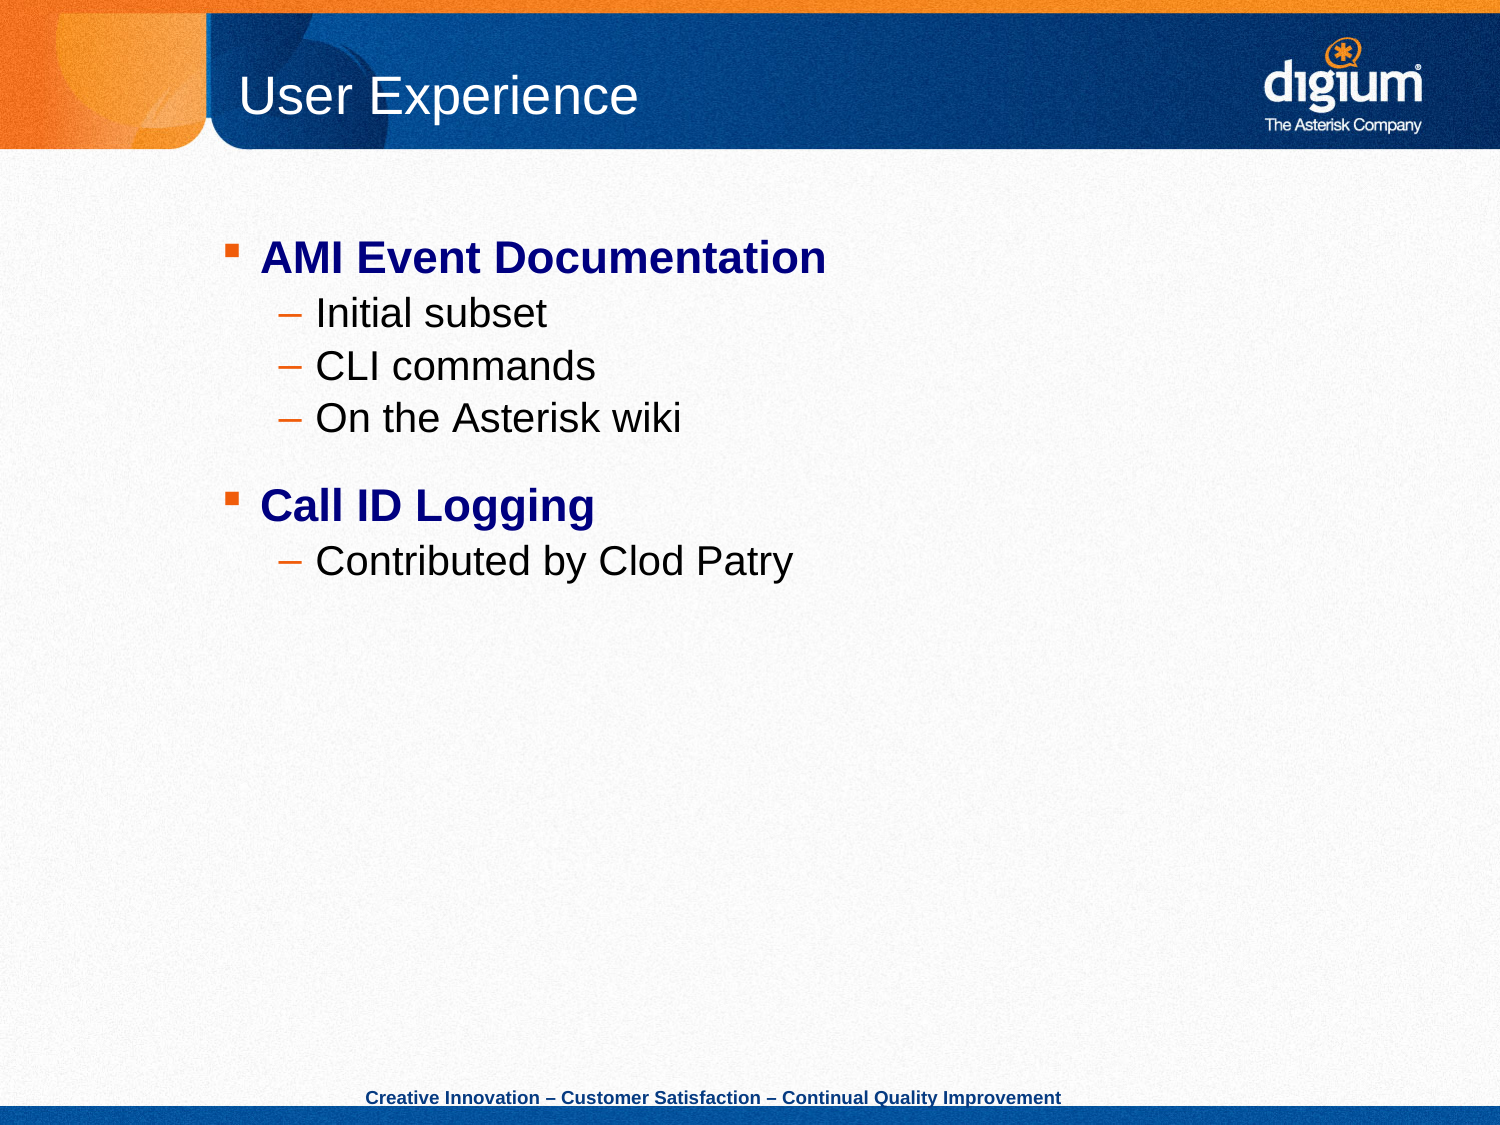

# User Experience
AMI Event Documentation
Initial subset
CLI commands
On the Asterisk wiki
Call ID Logging
Contributed by Clod Patry